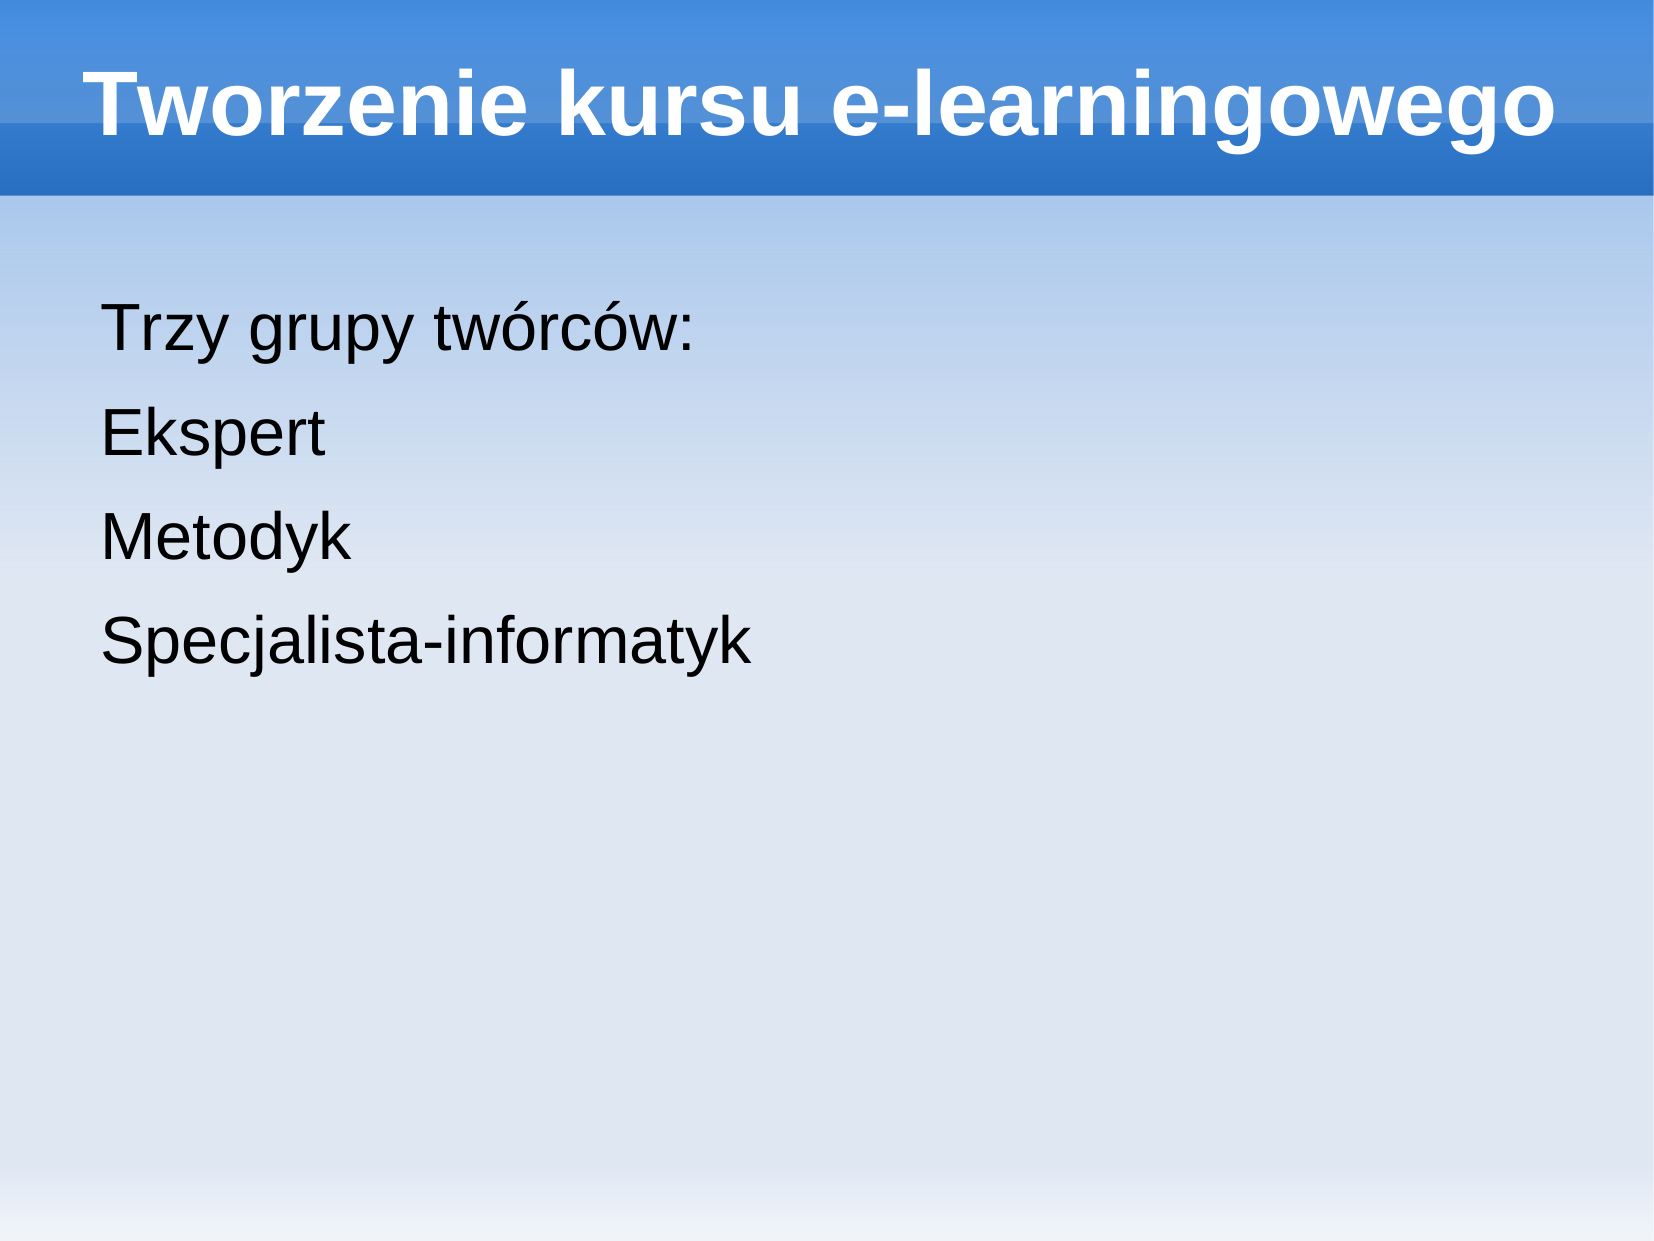

# Tworzenie kursu e-learningowego
Trzy grupy twórców:
Ekspert
Metodyk
Specjalista-informatyk